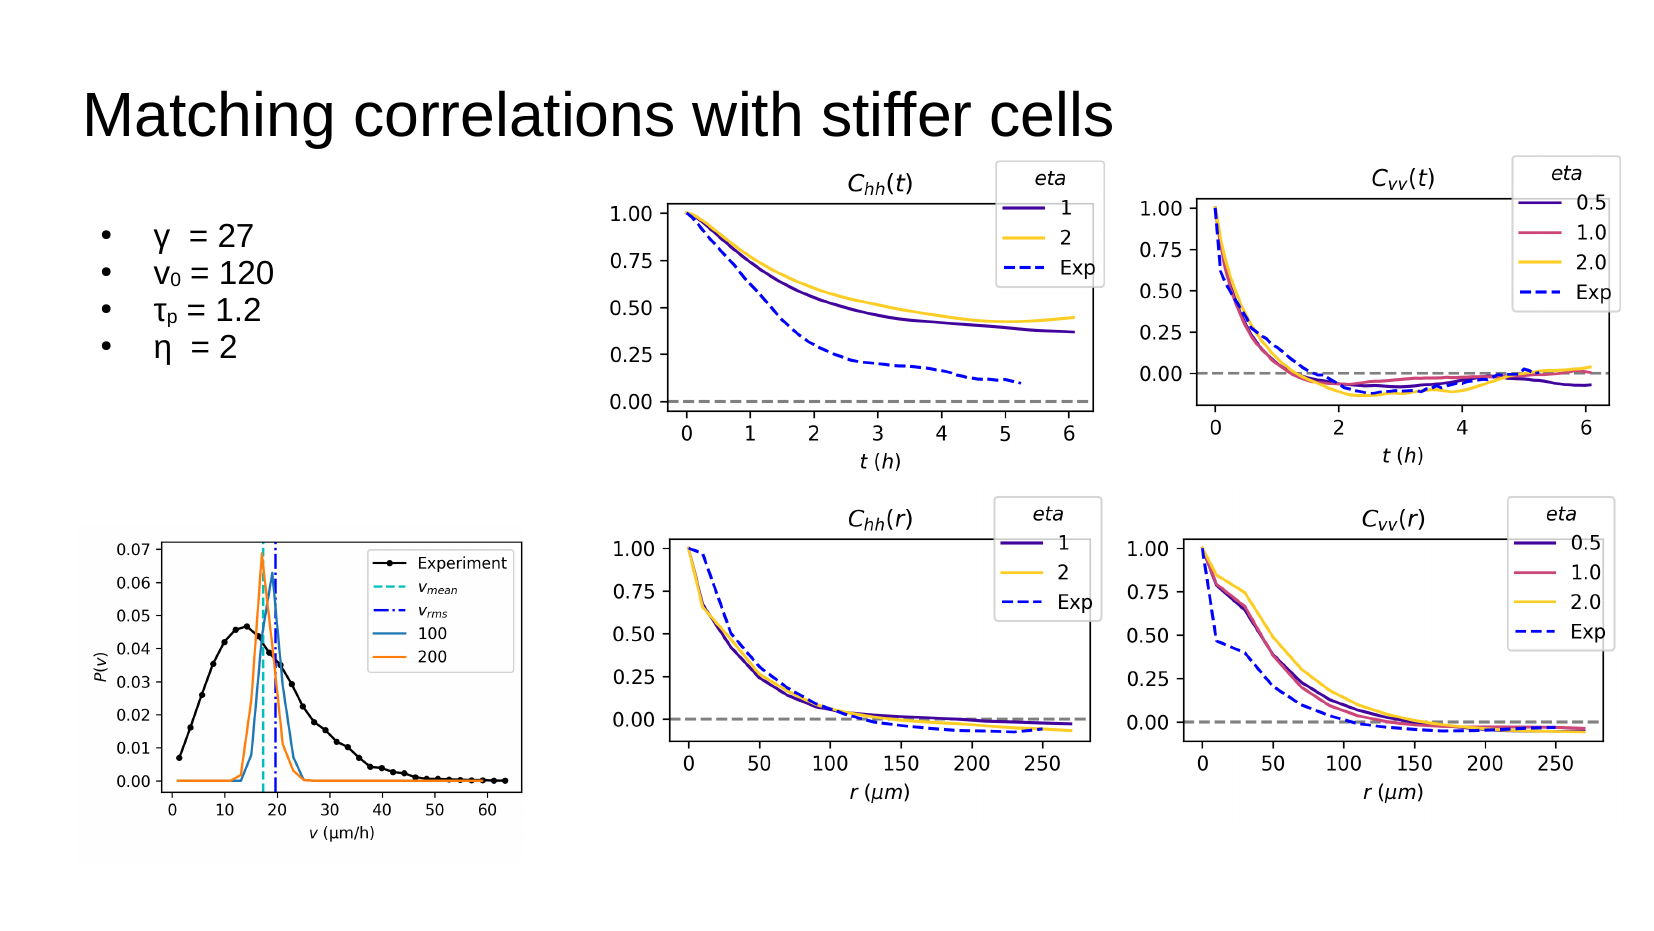

# Matching correlations with stiffer cells
γ = 27
v0 = 120
τp = 1.2
η = 2